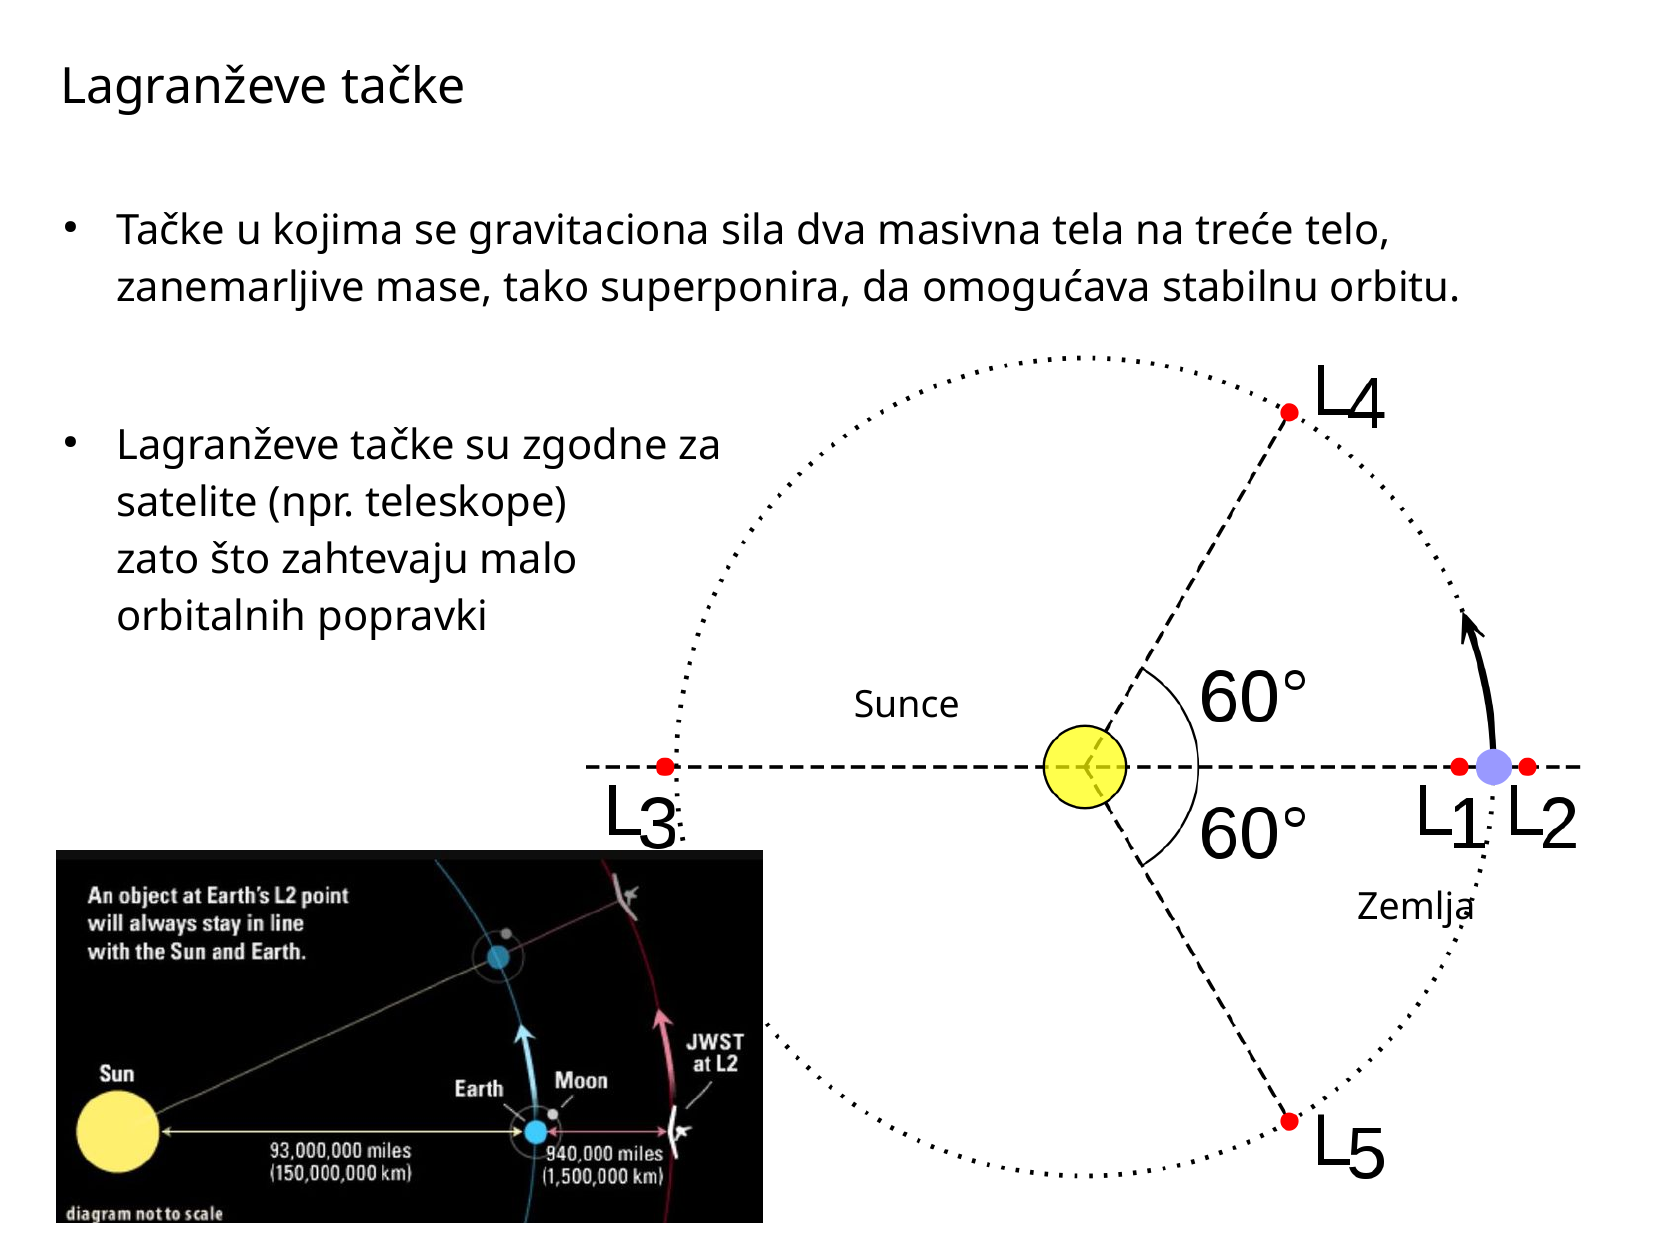

# Lagranževe tačke
Tačke u kojima se gravitaciona sila dva masivna tela na treće telo, zanemarljive mase, tako superponira, da omogućava stabilnu orbitu.
Lagranževe tačke su zgodne za
satelite (npr. teleskope)
zato što zahtevaju malo
orbitalnih popravki
Sunce
Zemlja